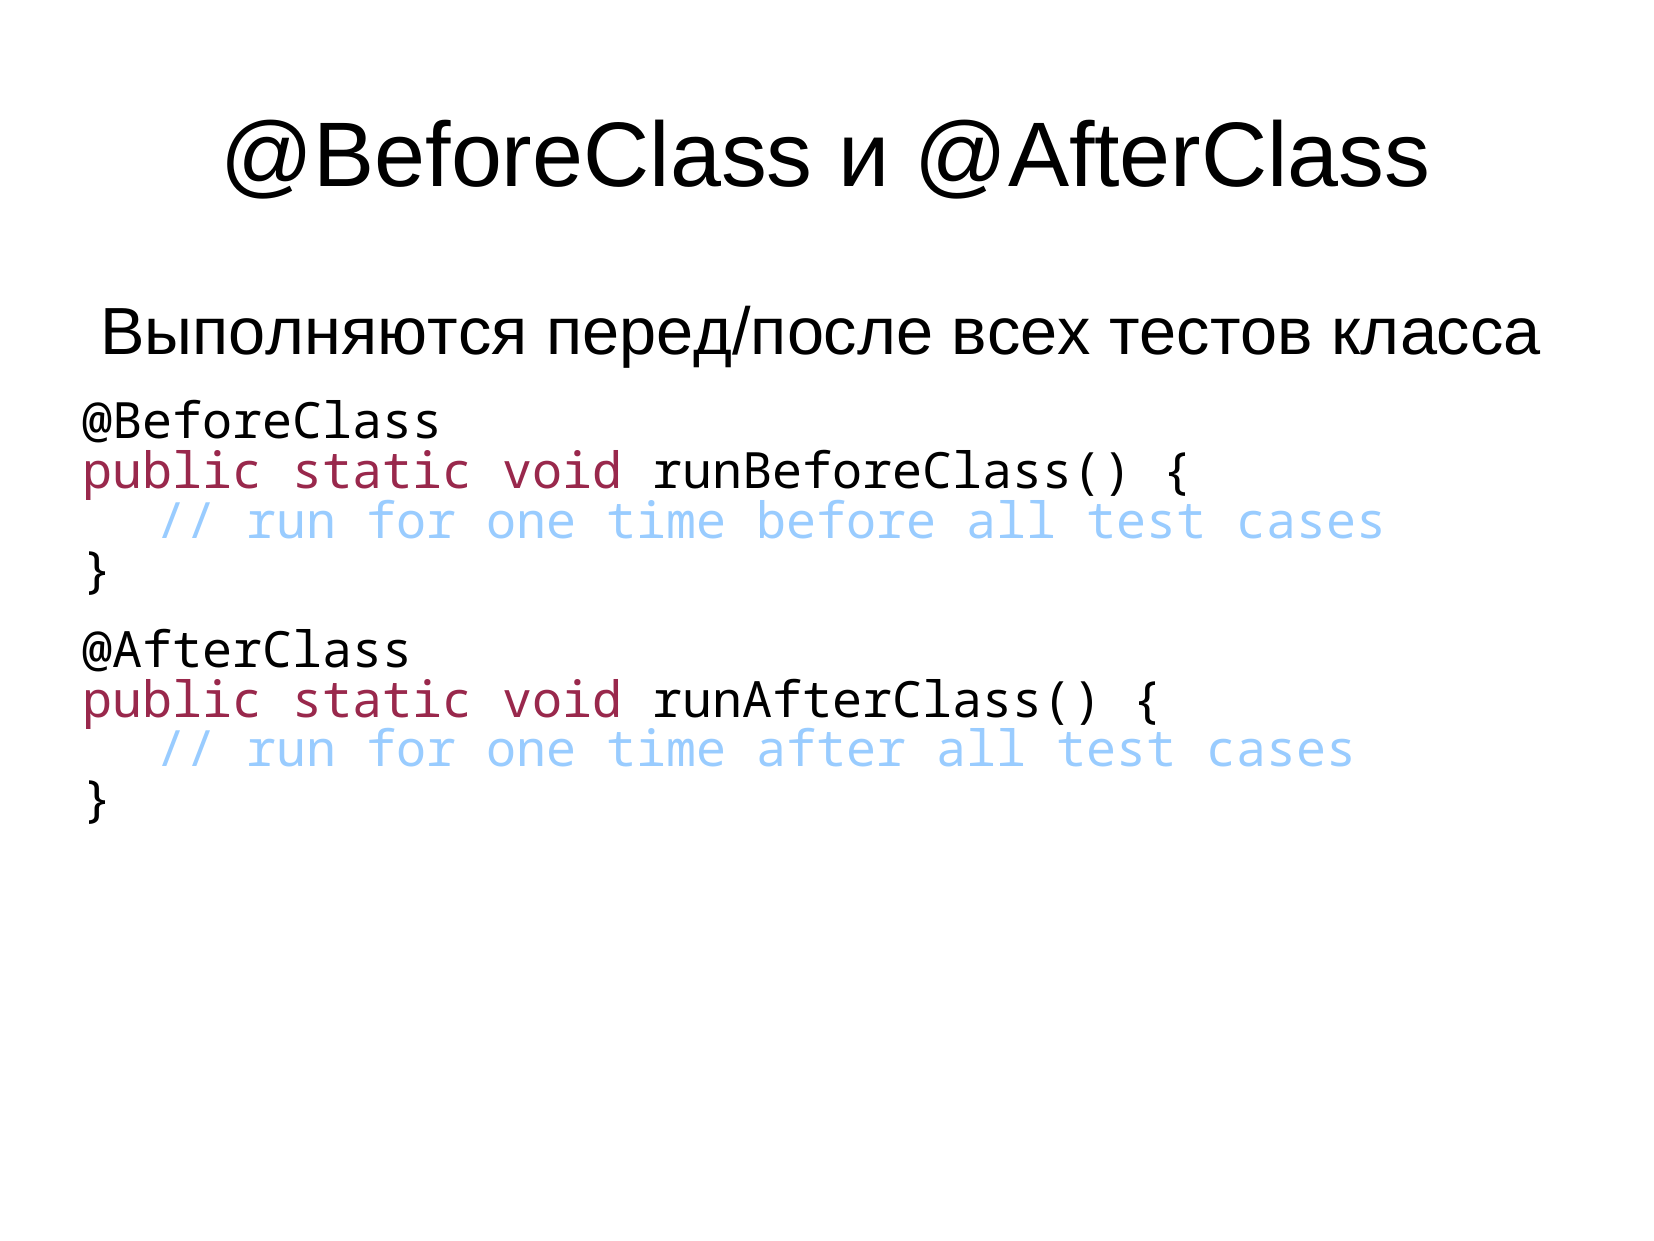

# @BeforeClass и @AfterClass
Выполняются перед/после всех тестов класса
@BeforeClass
public static void runBeforeClass() {
	// run for one time before all test cases
}
@AfterClass
public static void runAfterClass() {
	// run for one time after all test cases
}